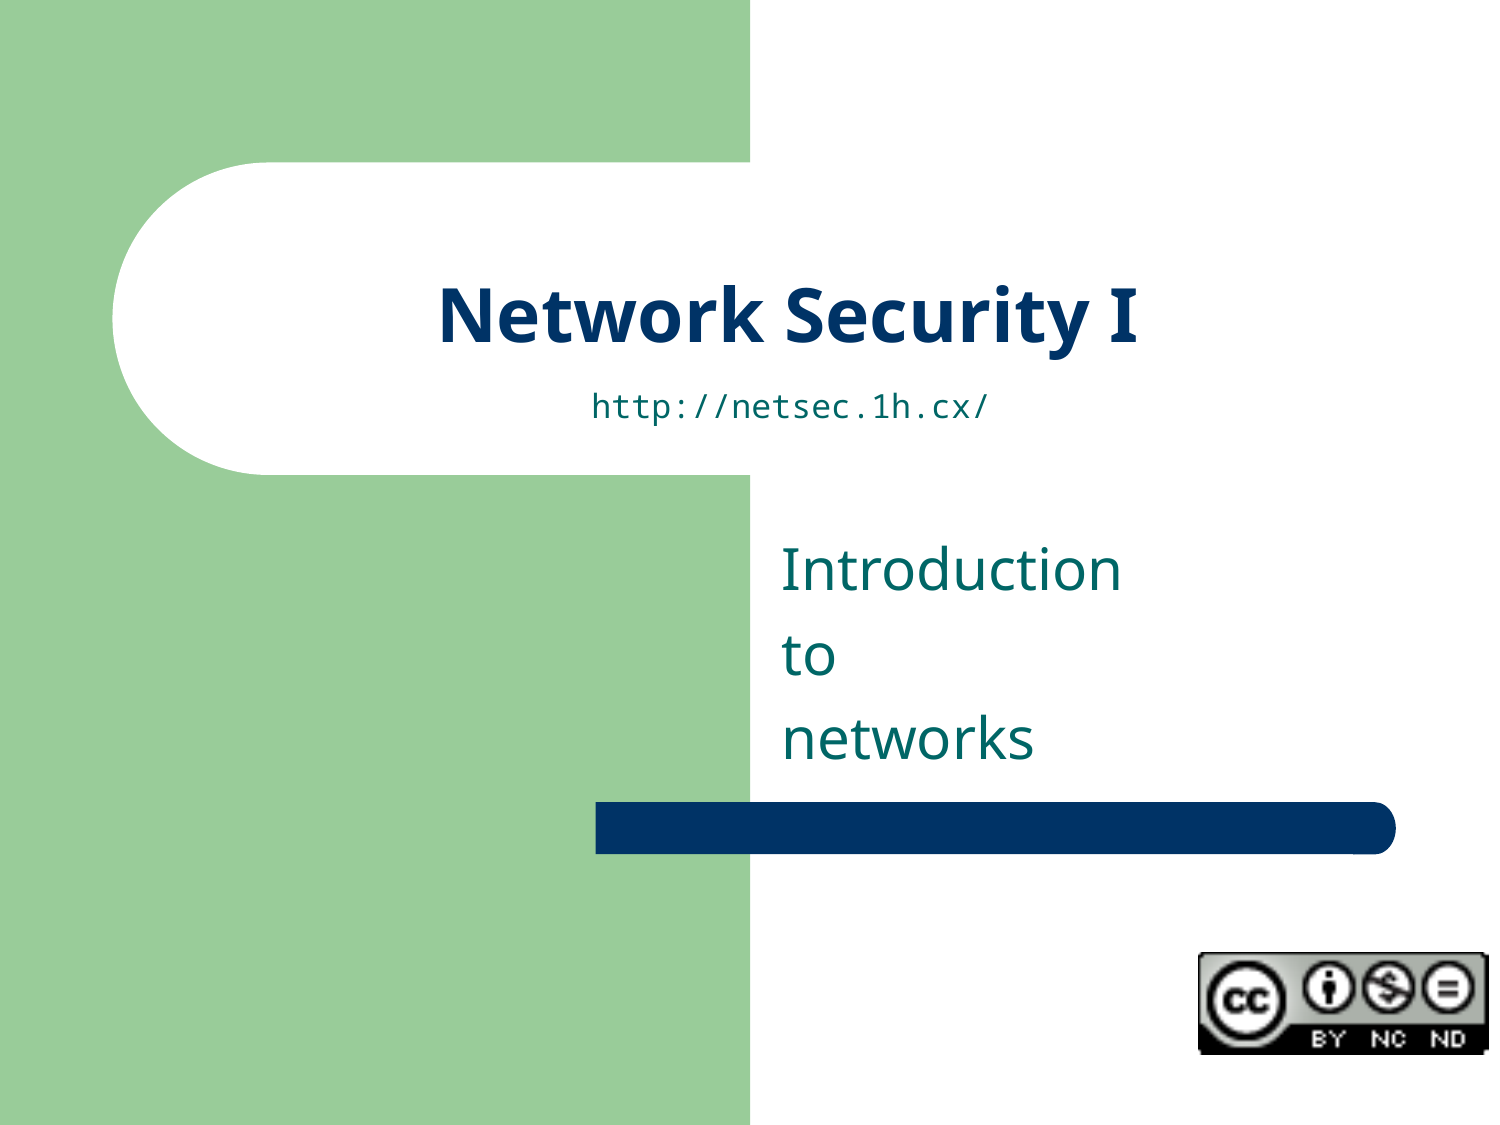

# Network Security I
http://netsec.1h.cx/
Introduction
to
networks